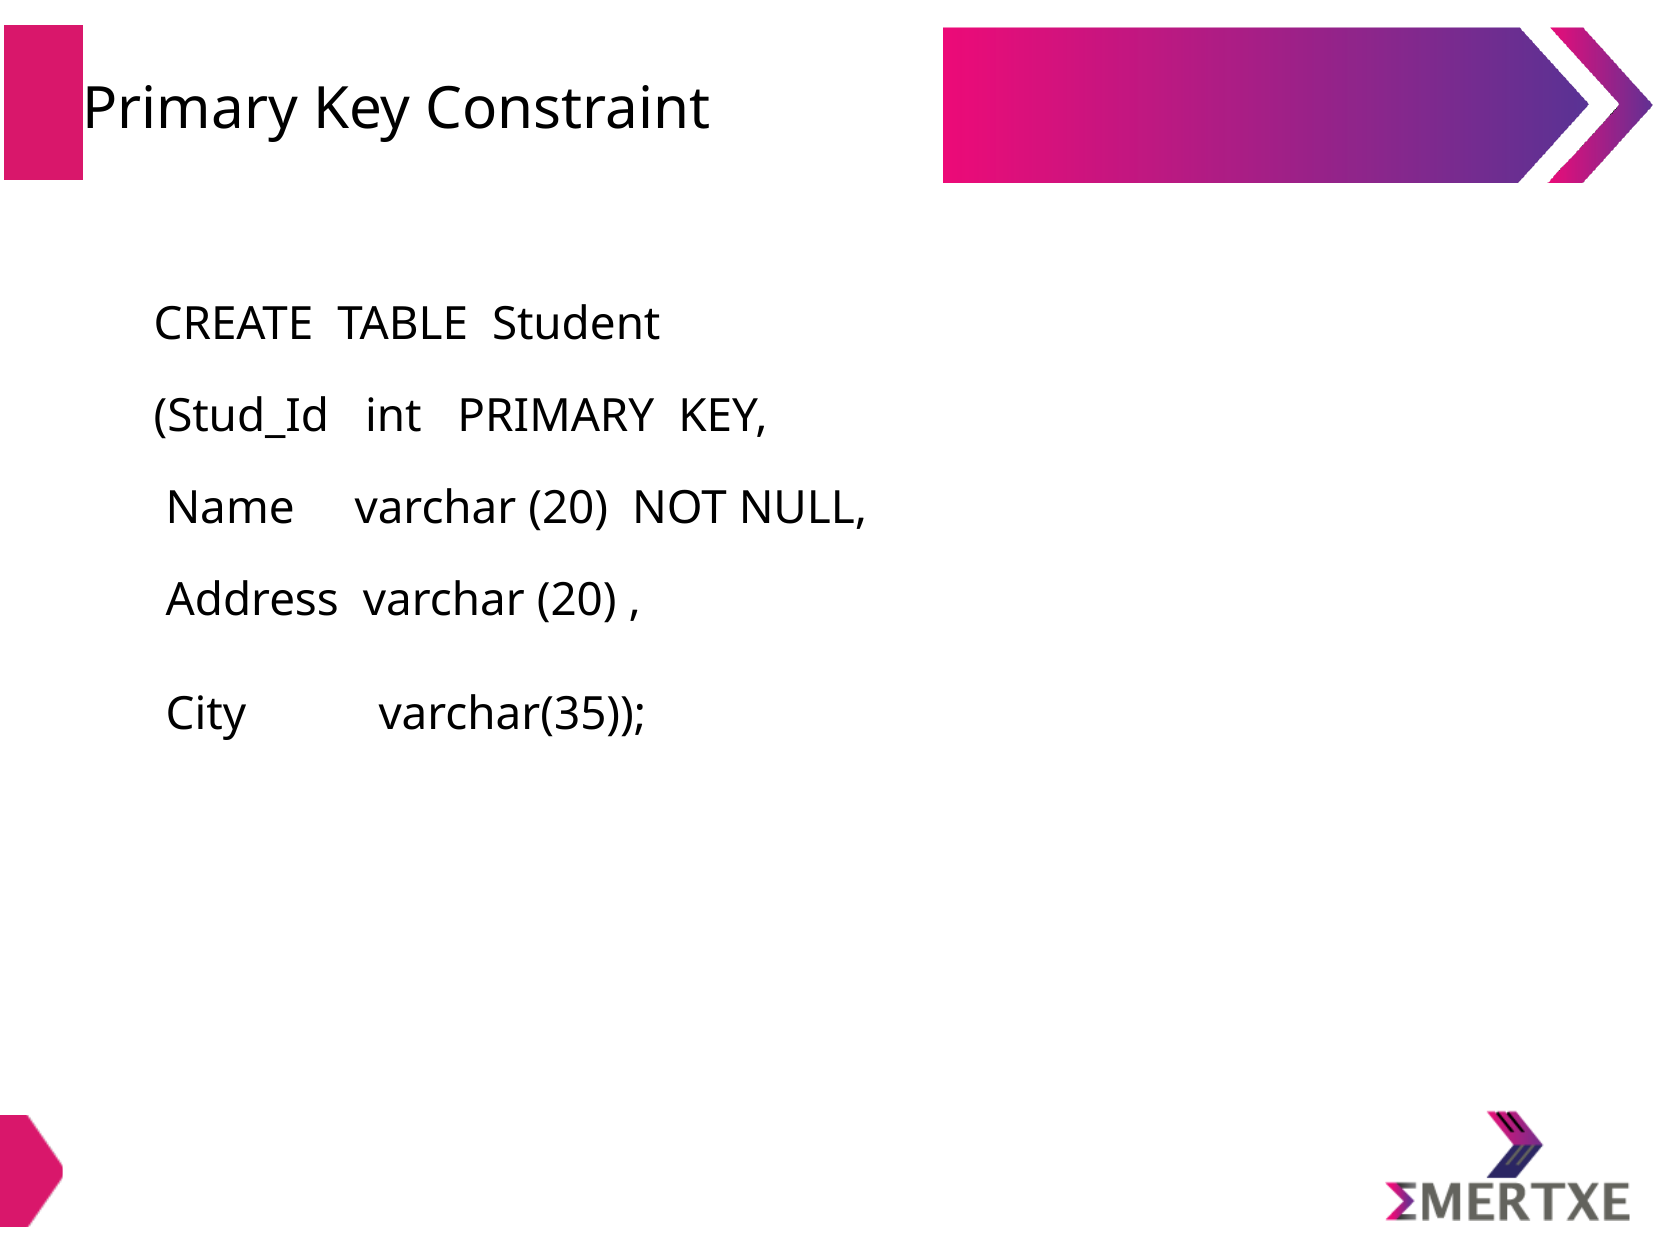

# Primary Key Constraint
CREATE TABLE Student
(Stud_Id int PRIMARY KEY,
 Name varchar (20) NOT NULL,
 Address varchar (20) ,
 City 		varchar(35));